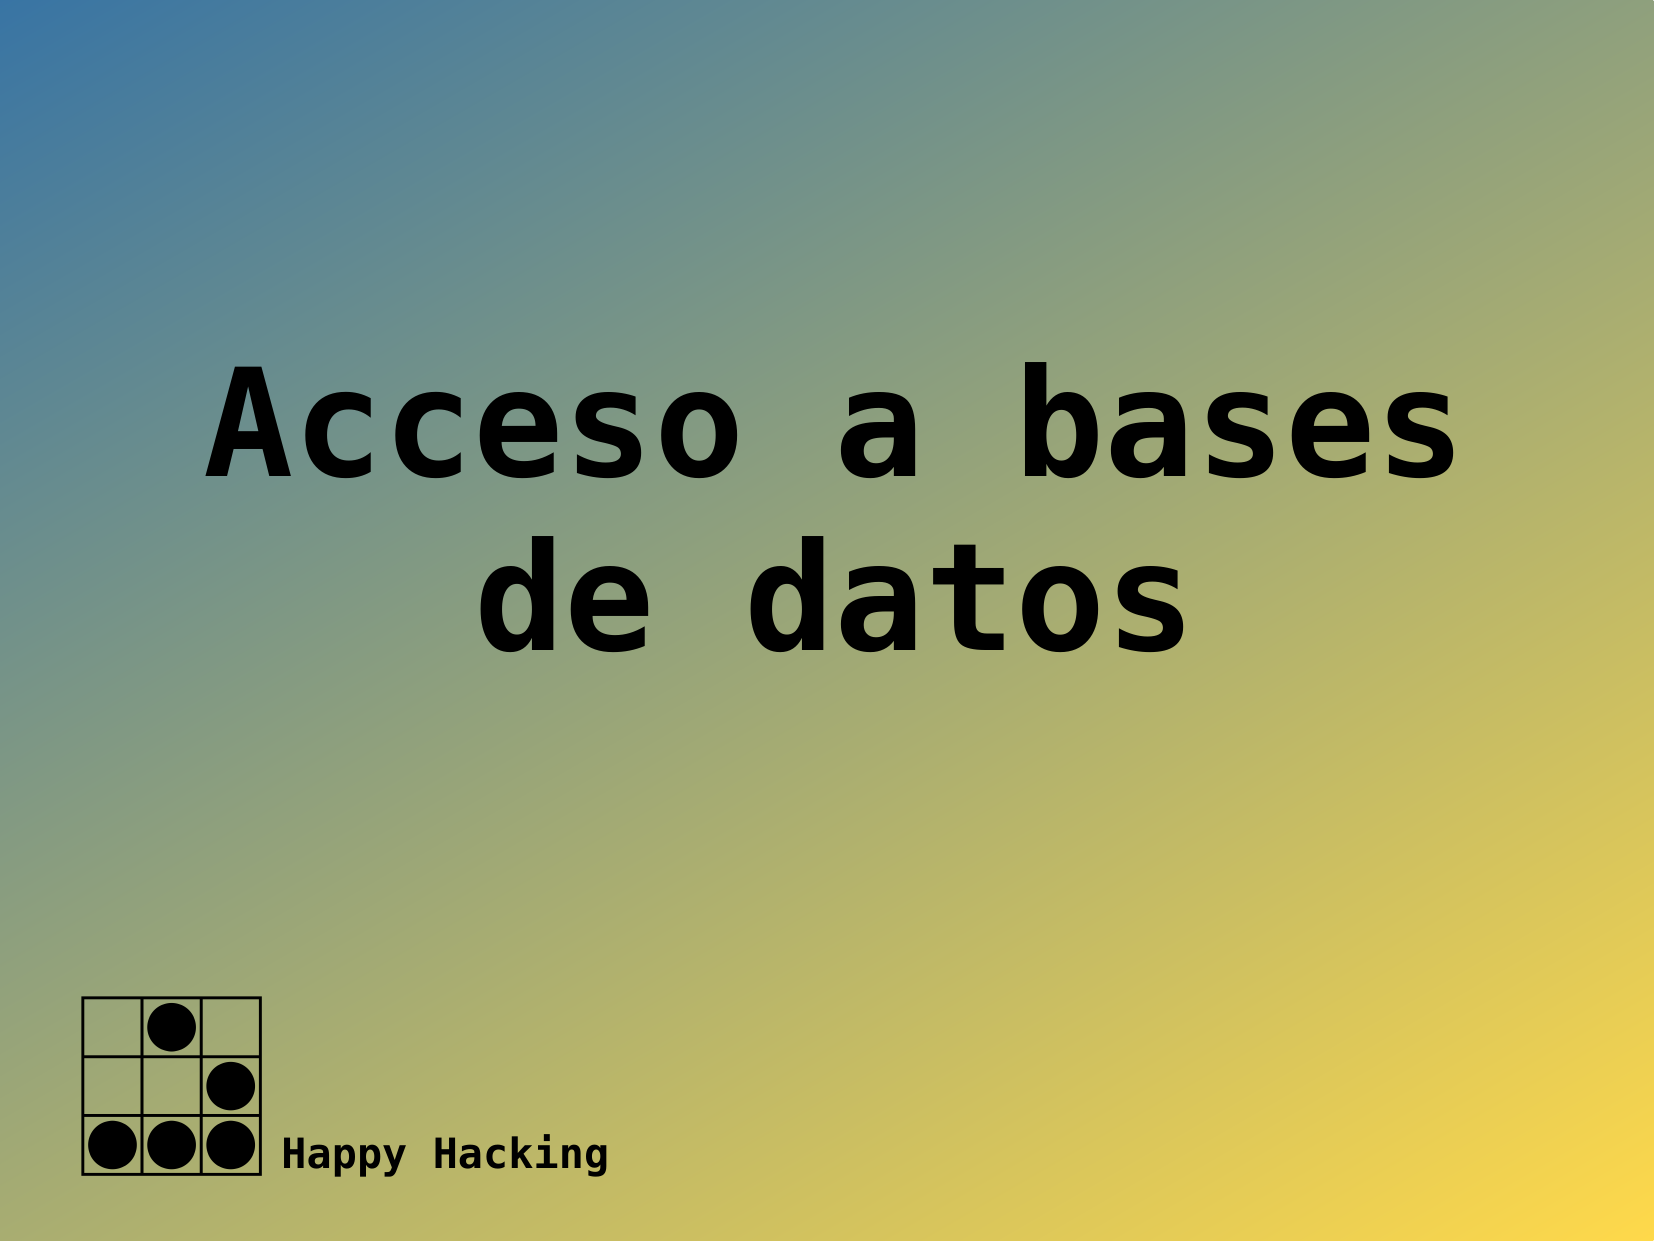

# Acceso a bases de datos
Happy Hacking